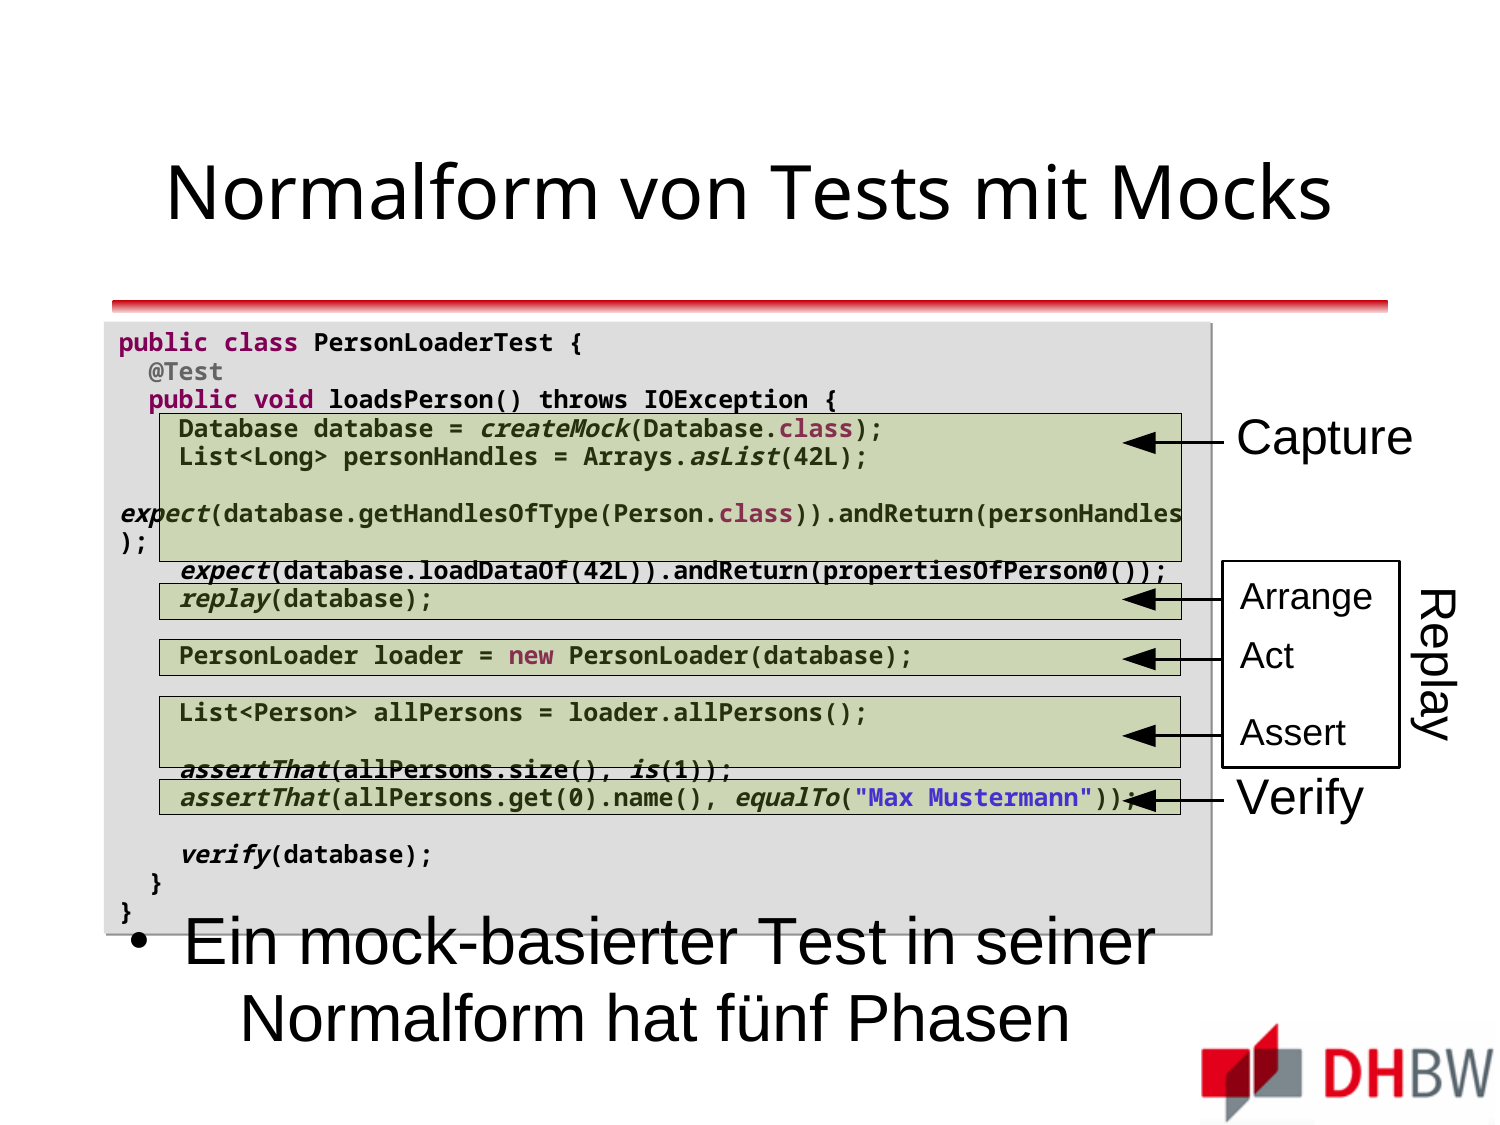

# Normalform von Tests mit Mocks
public class PersonLoaderTest {
 @Test
 public void loadsPerson() throws IOException {
 Database database = createMock(Database.class);
 List<Long> personHandles = Arrays.asList(42L);
 expect(database.getHandlesOfType(Person.class)).andReturn(personHandles);
 expect(database.loadDataOf(42L)).andReturn(propertiesOfPerson0());
 replay(database);
 PersonLoader loader = new PersonLoader(database);
 List<Person> allPersons = loader.allPersons();
 assertThat(allPersons.size(), is(1));
 assertThat(allPersons.get(0).name(), equalTo("Max Mustermann"));
 verify(database);
 }
}
Capture
Replay
Arrange
Act
Assert
Verify
Ein mock-basierter Test in seiner Normalform hat fünf Phasen